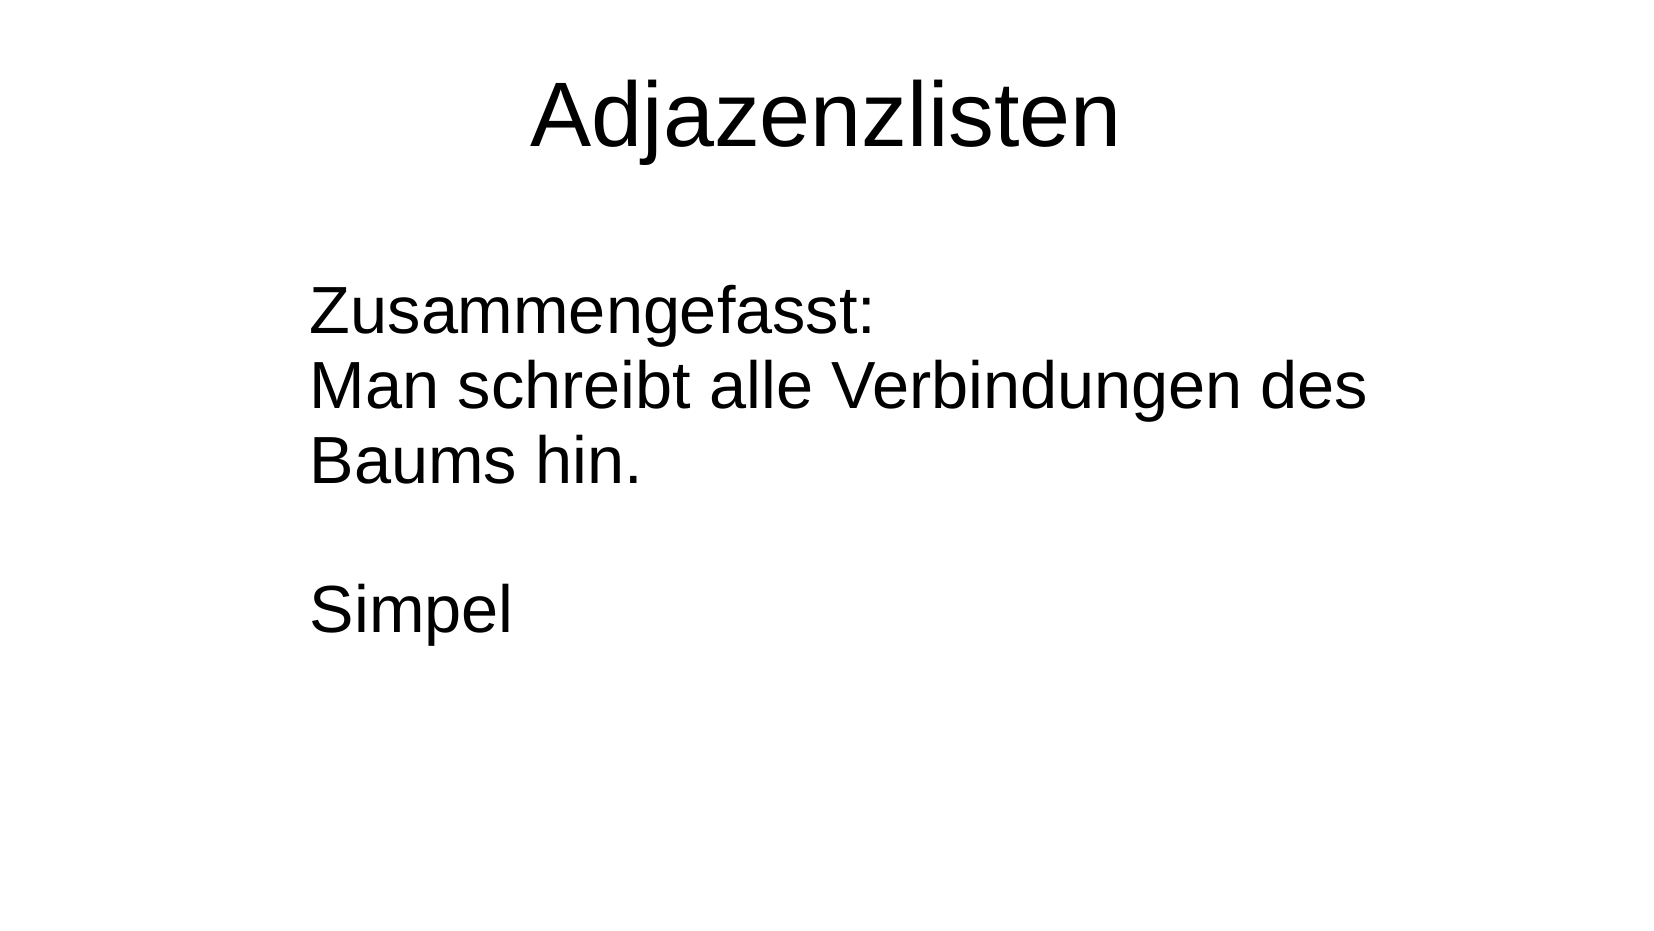

# Adjazenzlisten
Zusammengefasst:
Man schreibt alle Verbindungen des Baums hin.
Simpel